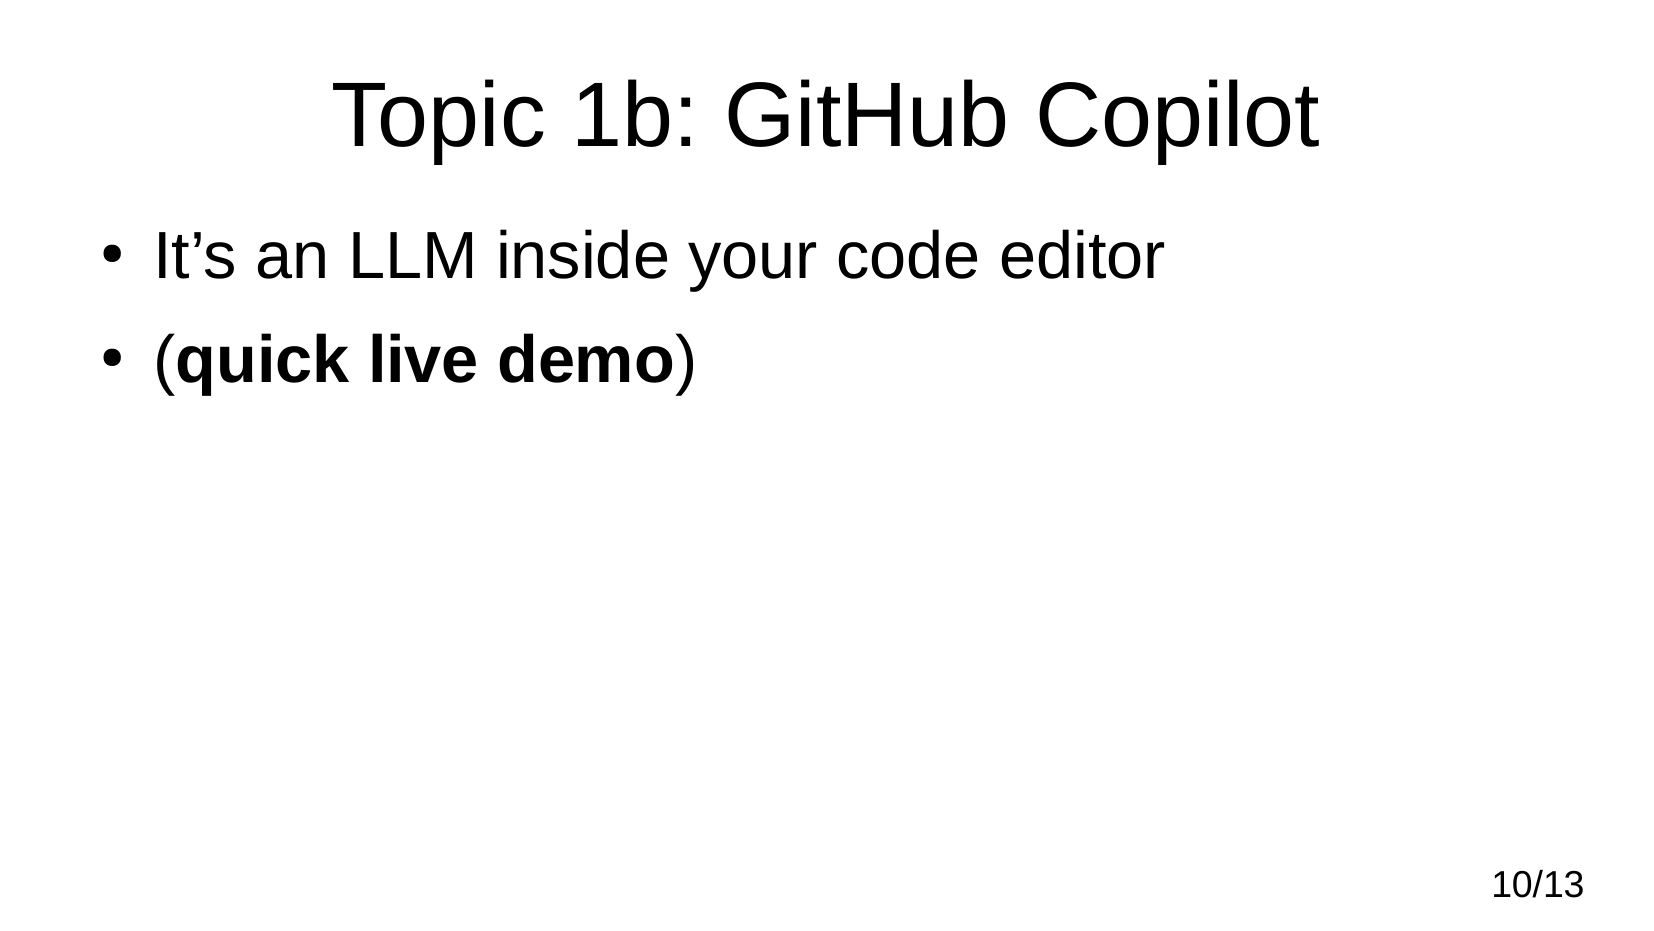

# Topic 1b: GitHub Copilot
It’s an LLM inside your code editor
(quick live demo)